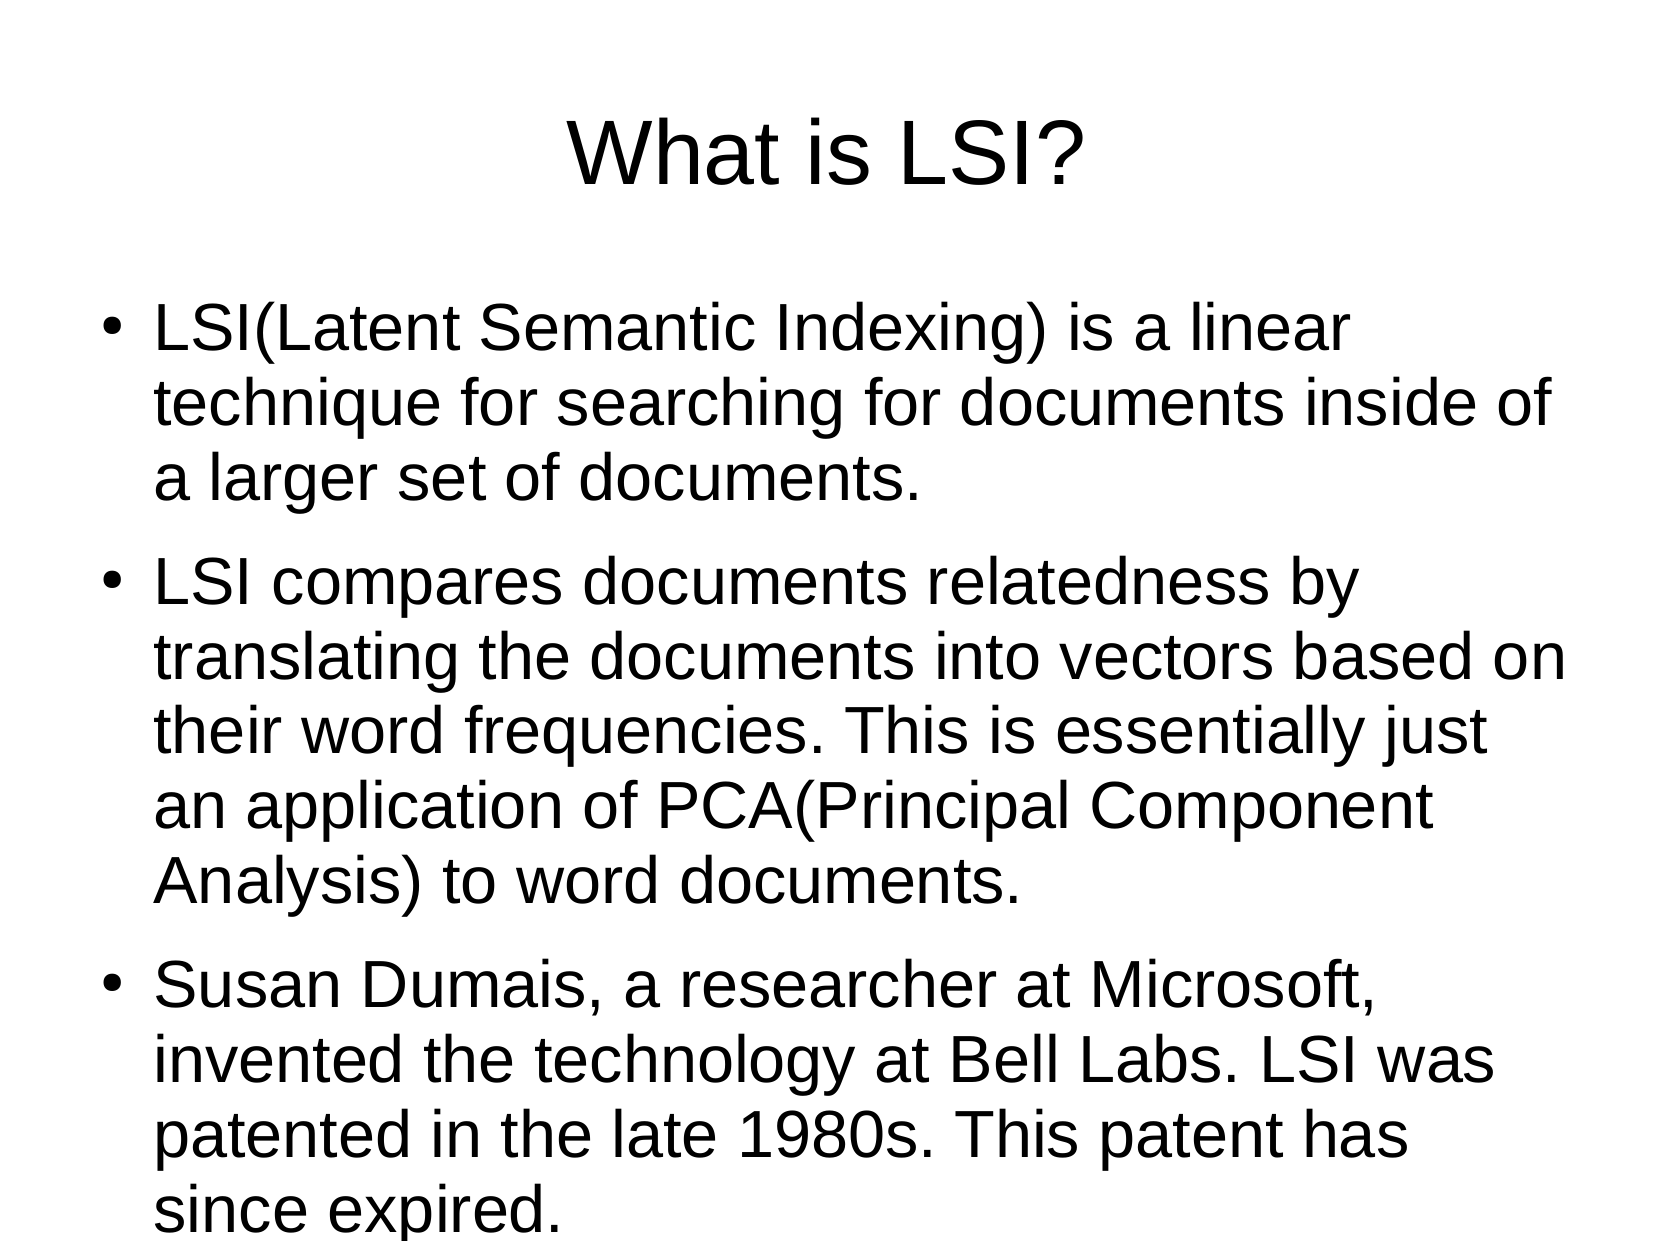

# What is LSI?
LSI(Latent Semantic Indexing) is a linear technique for searching for documents inside of a larger set of documents.
LSI compares documents relatedness by translating the documents into vectors based on their word frequencies. This is essentially just an application of PCA(Principal Component Analysis) to word documents.
Susan Dumais, a researcher at Microsoft, invented the technology at Bell Labs. LSI was patented in the late 1980s. This patent has since expired.